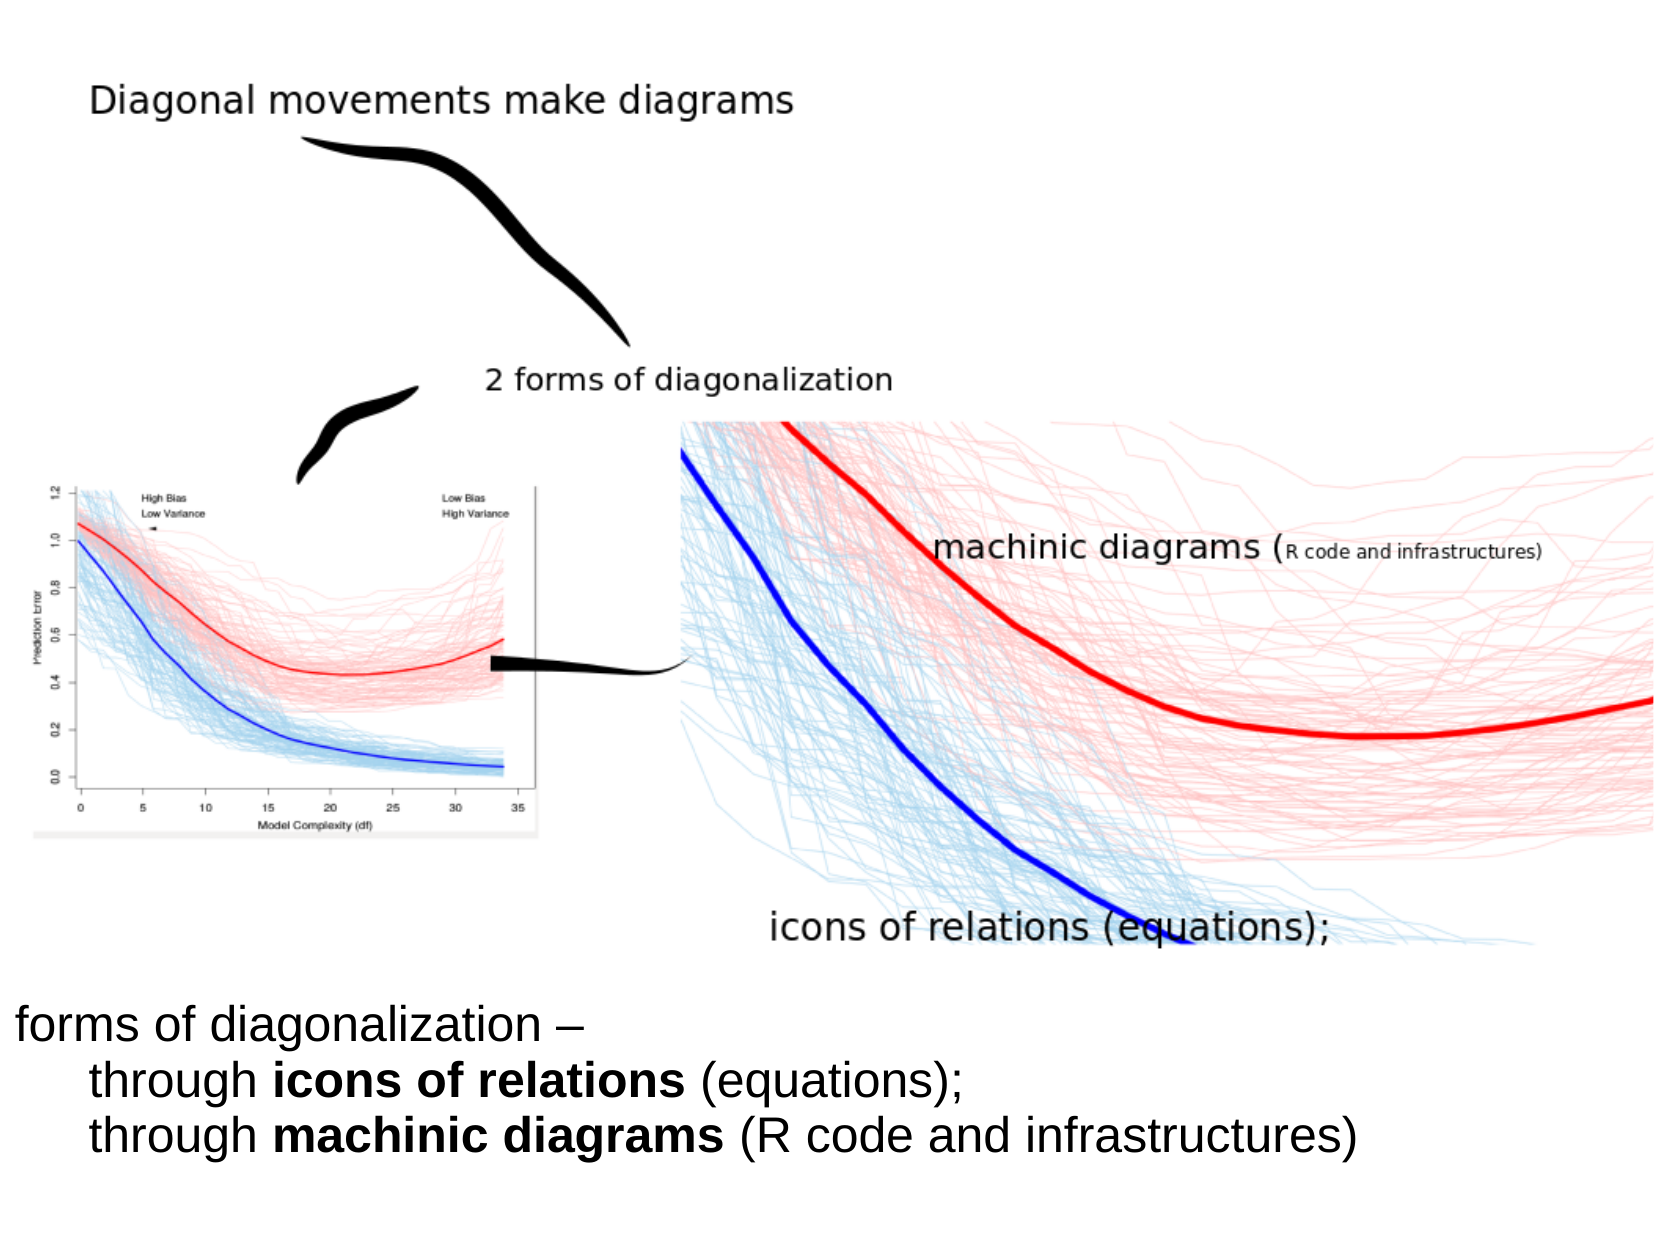

forms of diagonalization –
	through icons of relations (equations);
	through machinic diagrams (R code and infrastructures)